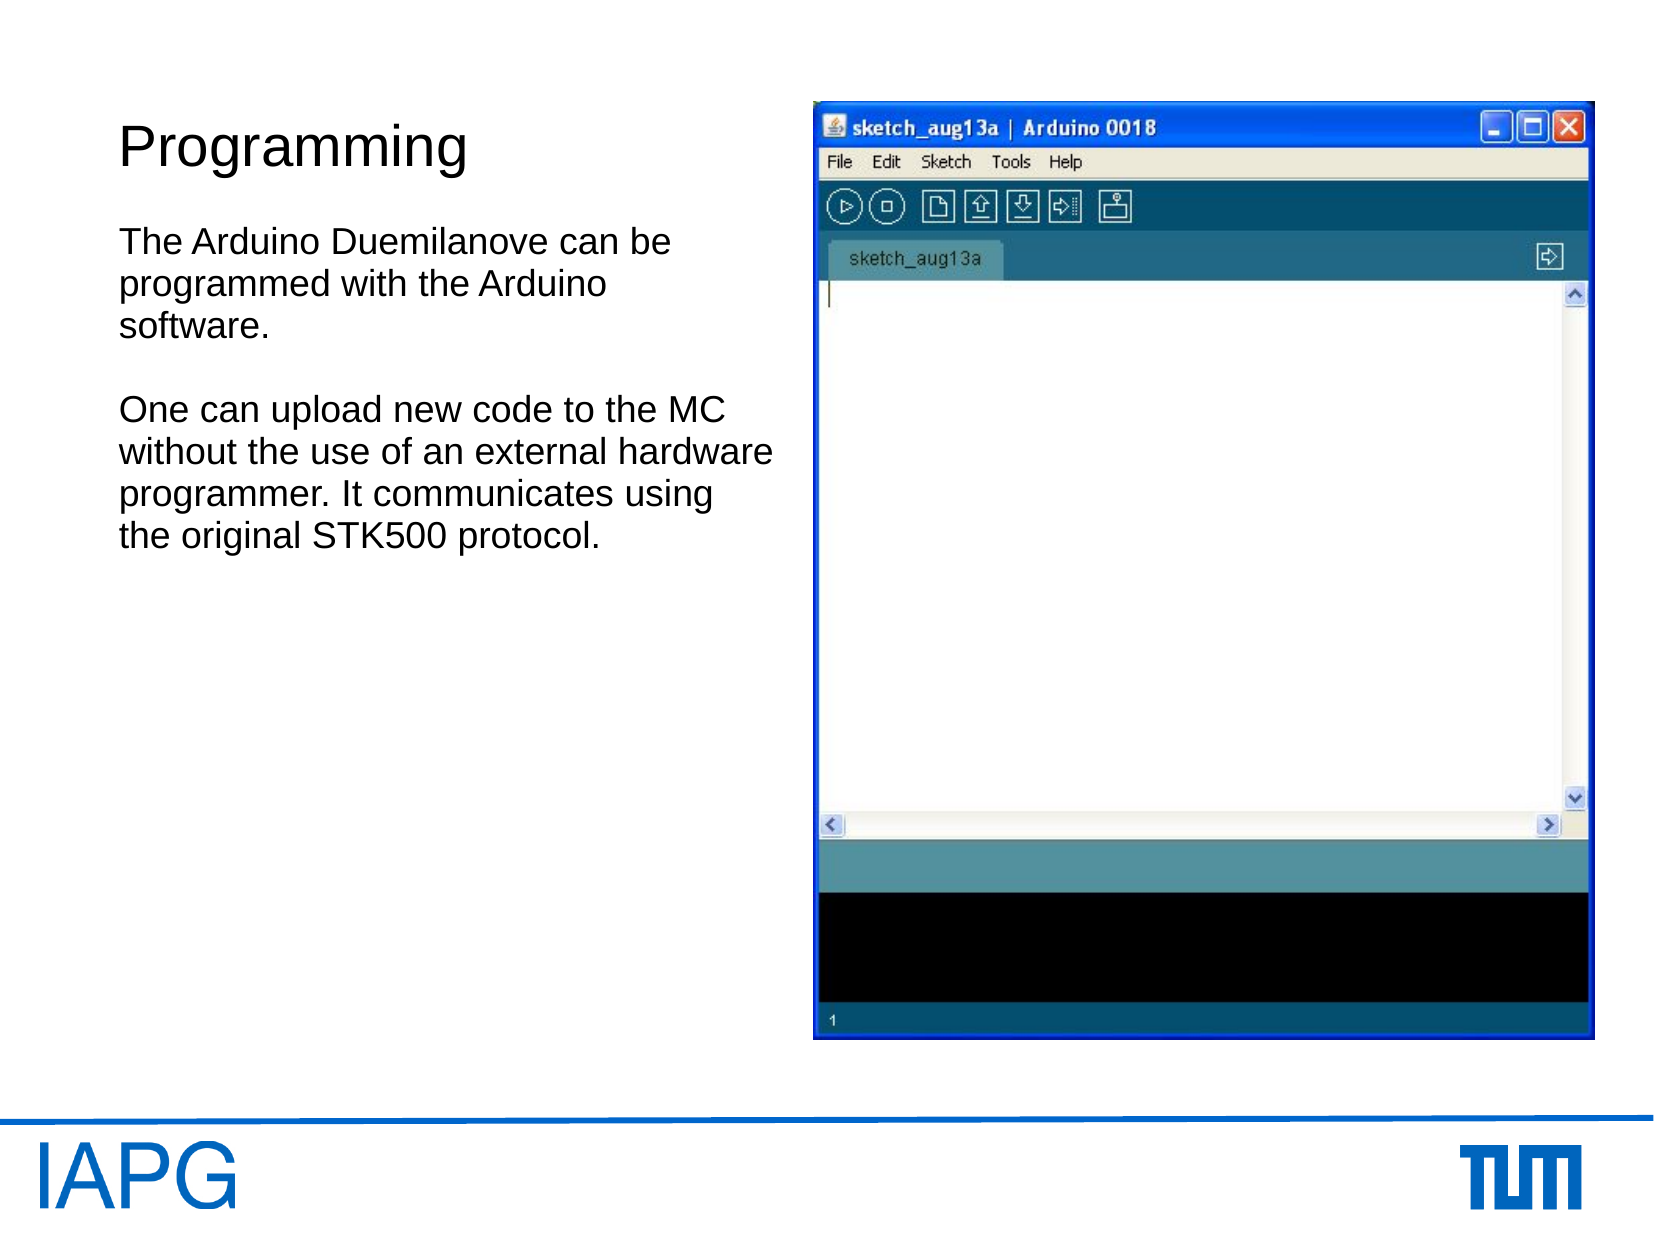

Programming
The Arduino Duemilanove can be
programmed with the Arduino
software.
One can upload new code to the MC
without the use of an external hardware
programmer. It communicates using
the original STK500 protocol.